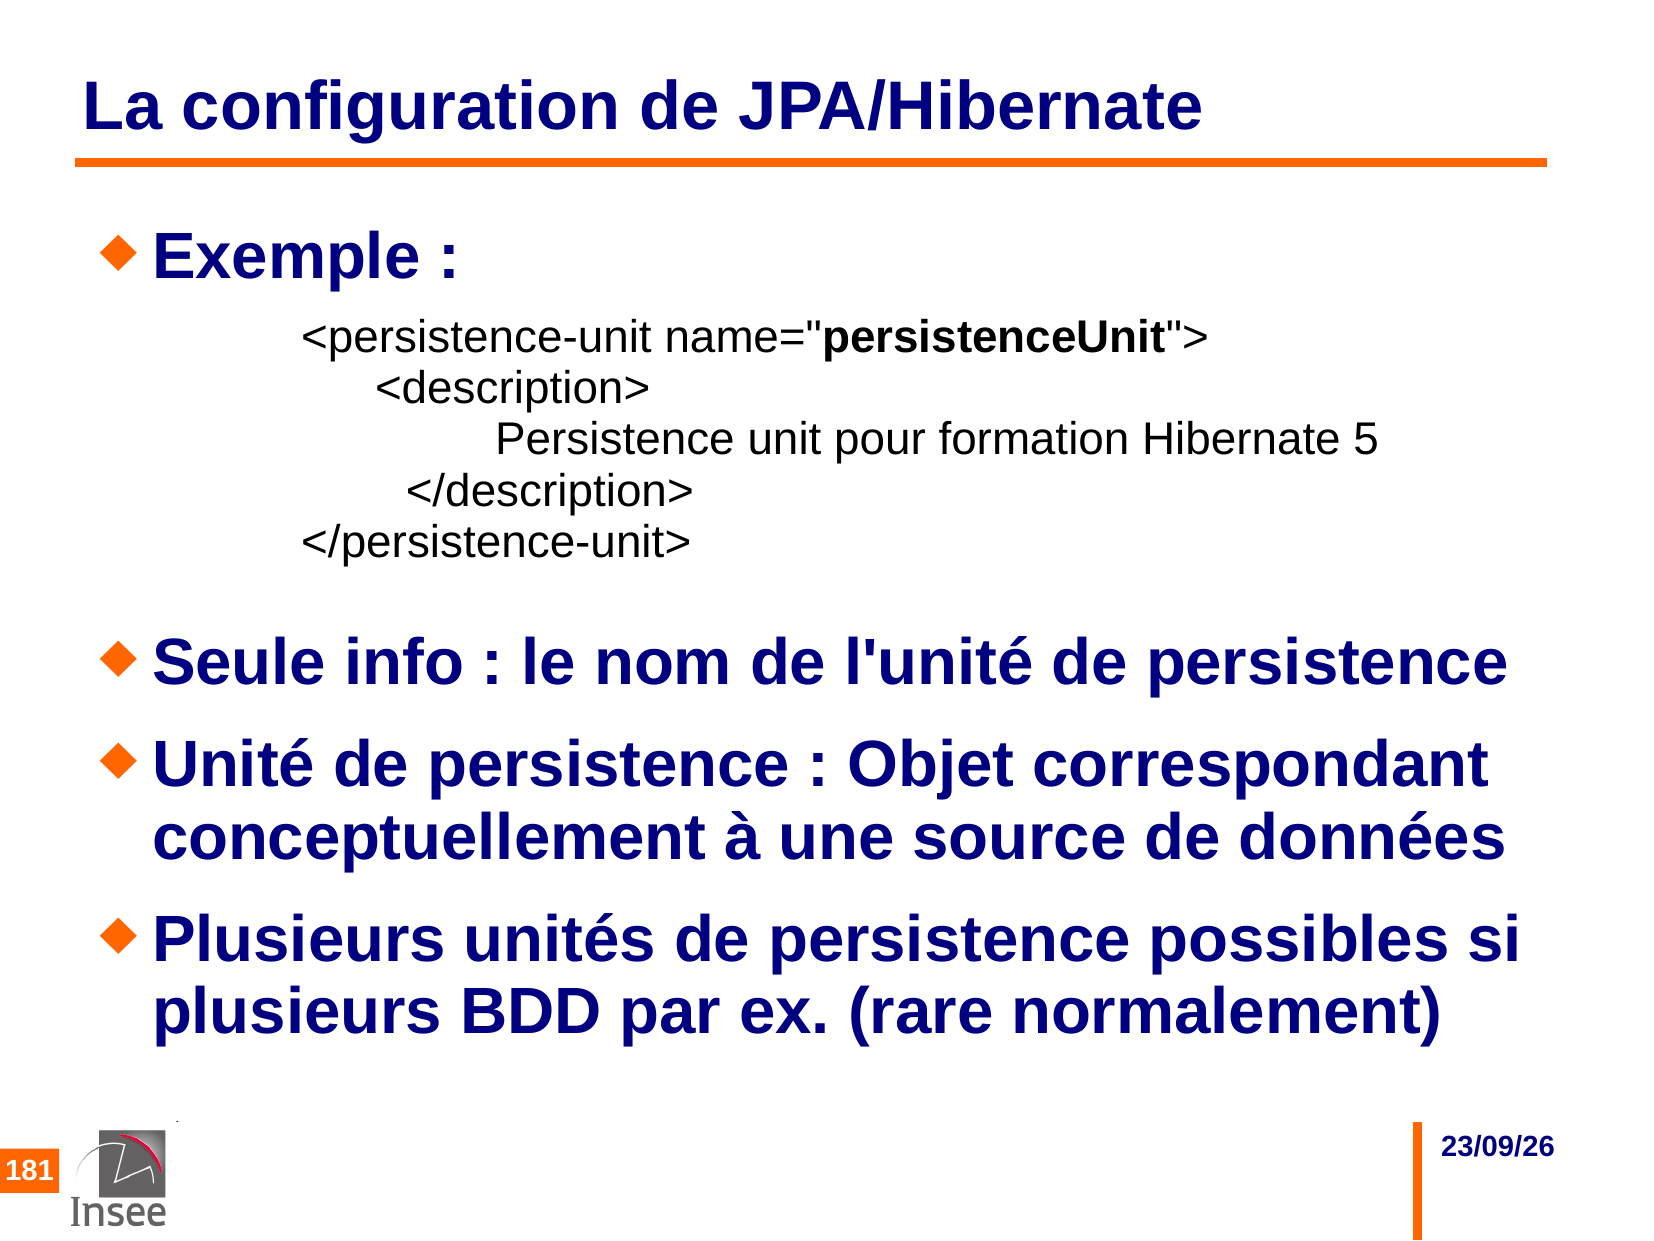

# La configuration de JPA/Hibernate
Exemple :
Seule info : le nom de l'unité de persistence
Unité de persistence : Objet correspondant conceptuellement à une source de données
Plusieurs unités de persistence possibles si plusieurs BDD par ex. (rare normalement)
	<persistence-unit name="persistenceUnit">
		<description>
 Persistence unit pour formation Hibernate 5
 </description>
	</persistence-unit>
181